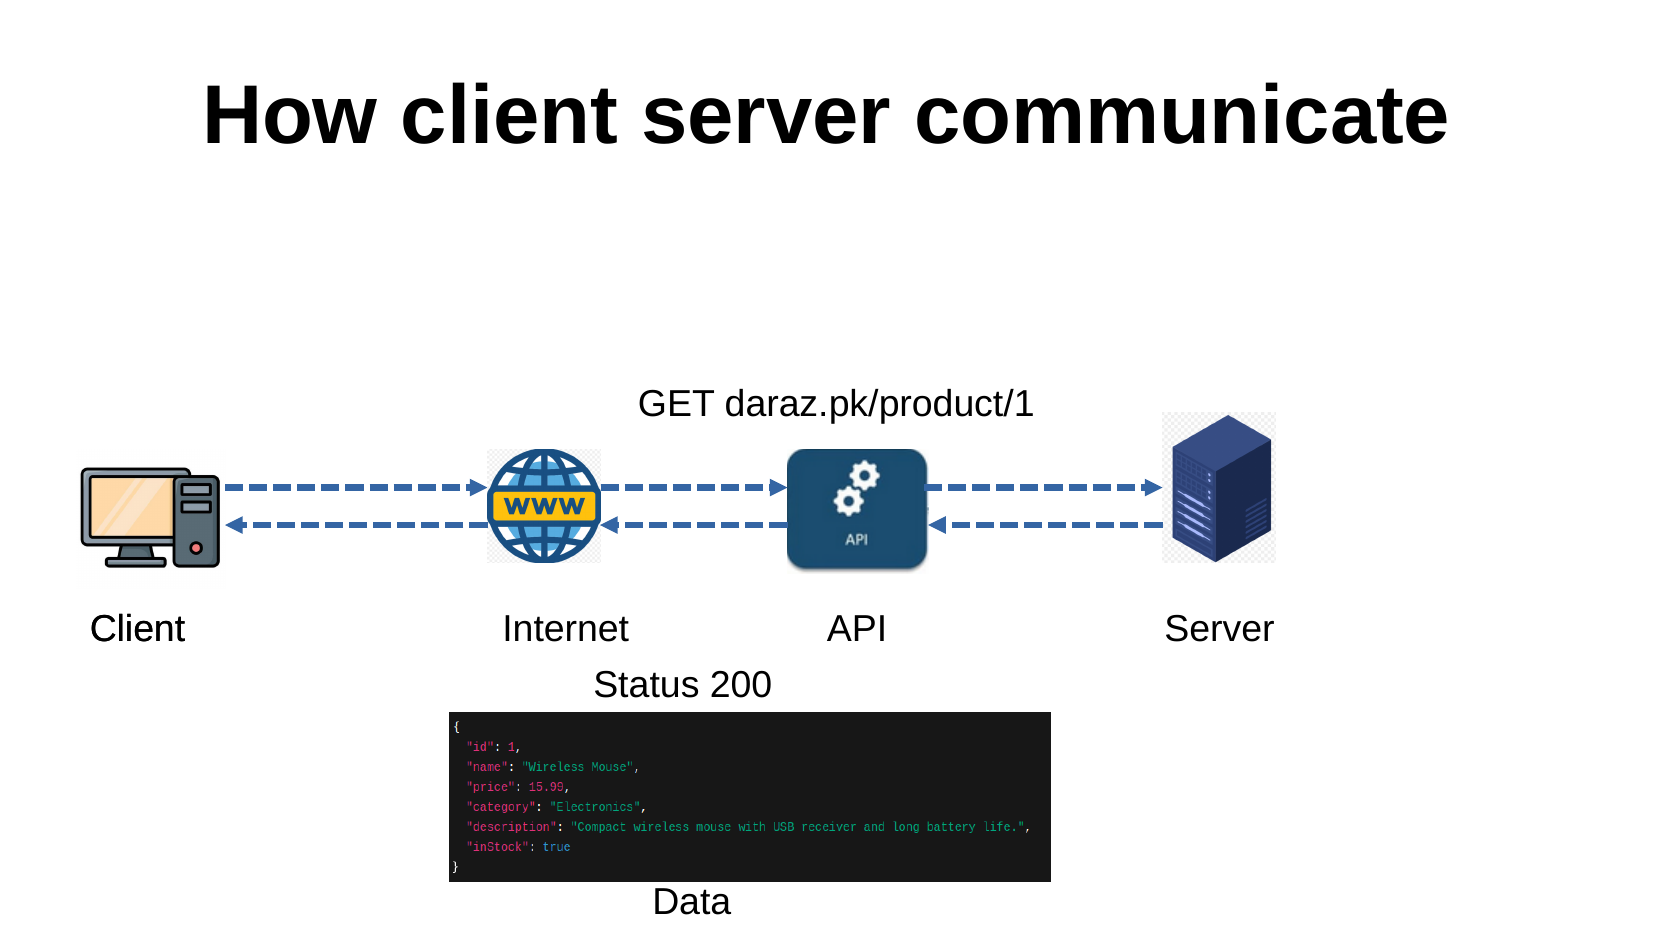

# How client server communicate
GET daraz.pk/product/1
Client
Client
Internet
API
Server
Status 200
Data